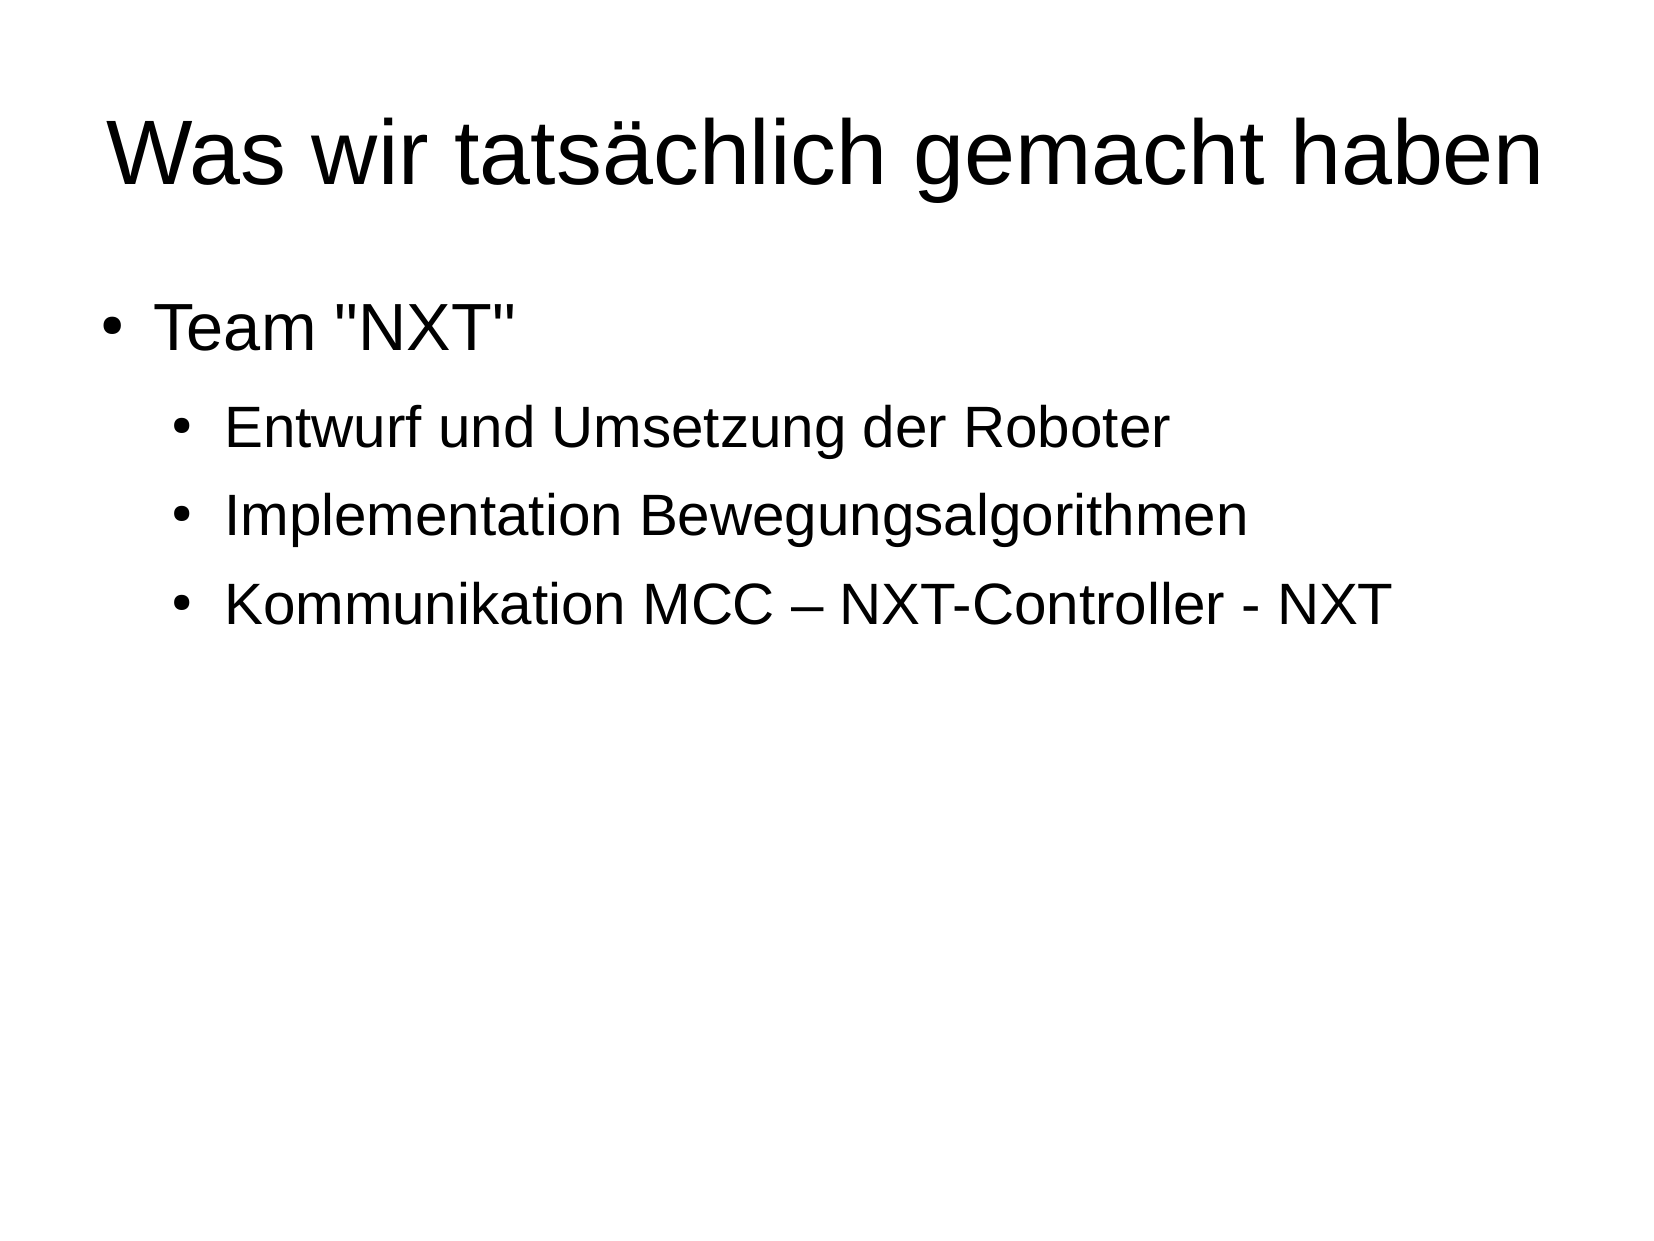

# Was wir tatsächlich gemacht haben
Team "NXT"
Entwurf und Umsetzung der Roboter
Implementation Bewegungsalgorithmen
Kommunikation MCC – NXT-Controller - NXT